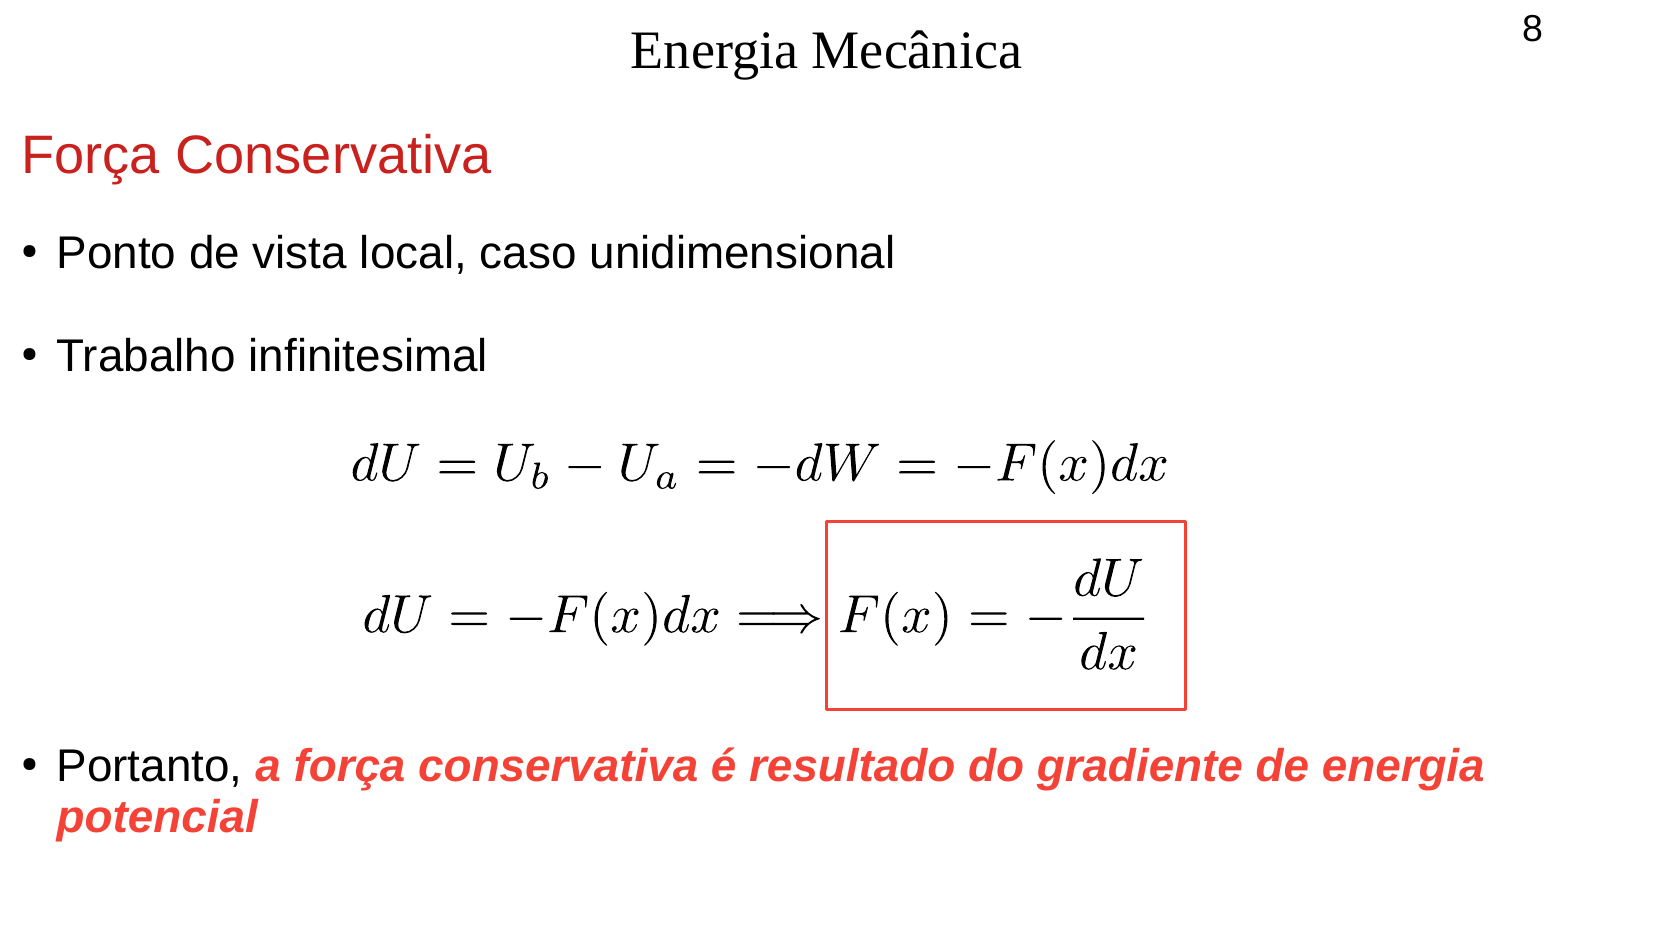

Energia Mecânica
Força Conservativa
Ponto de vista local, caso unidimensional
Trabalho infinitesimal
Portanto, a força conservativa é resultado do gradiente de energia potencial